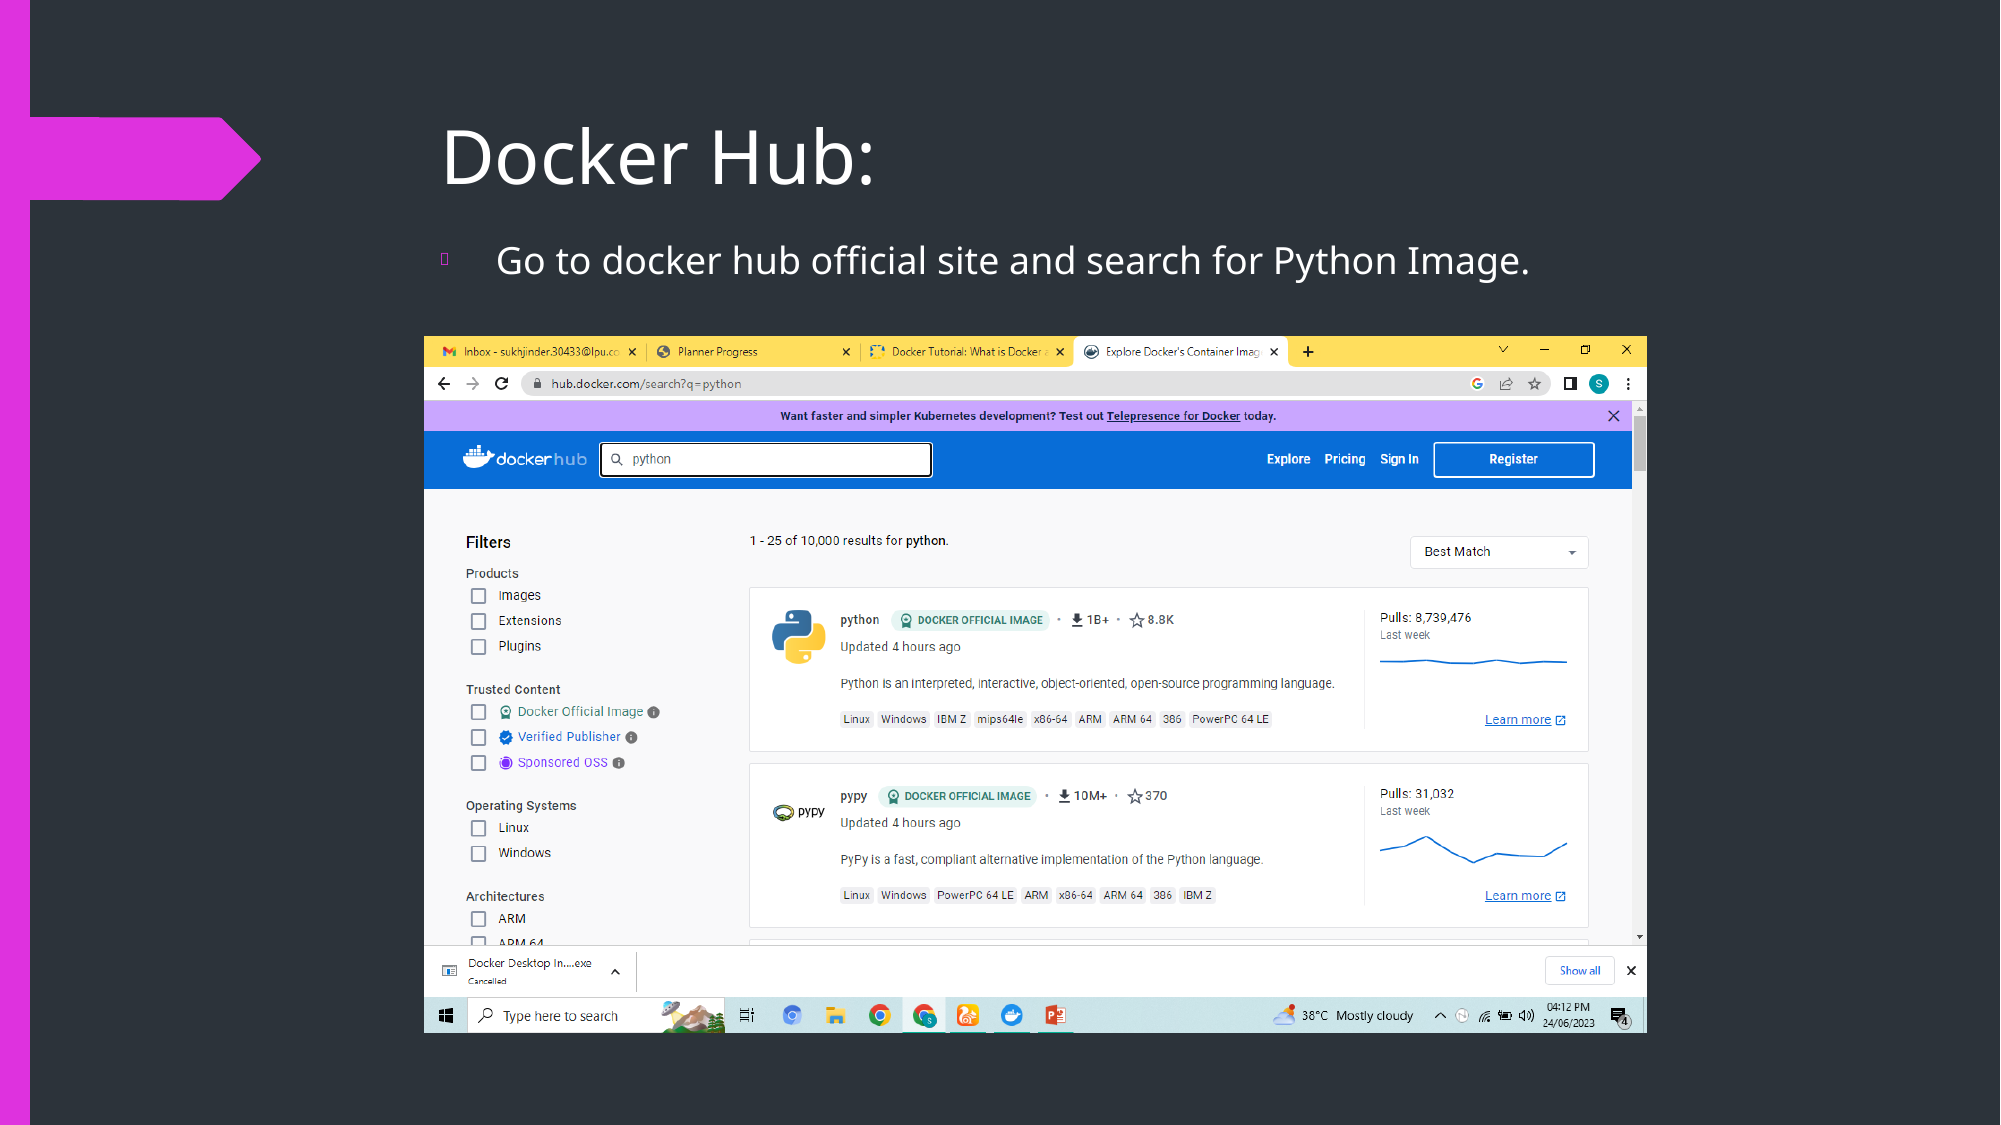

# Docker Hub:
Go to docker hub official site and search for Python Image.